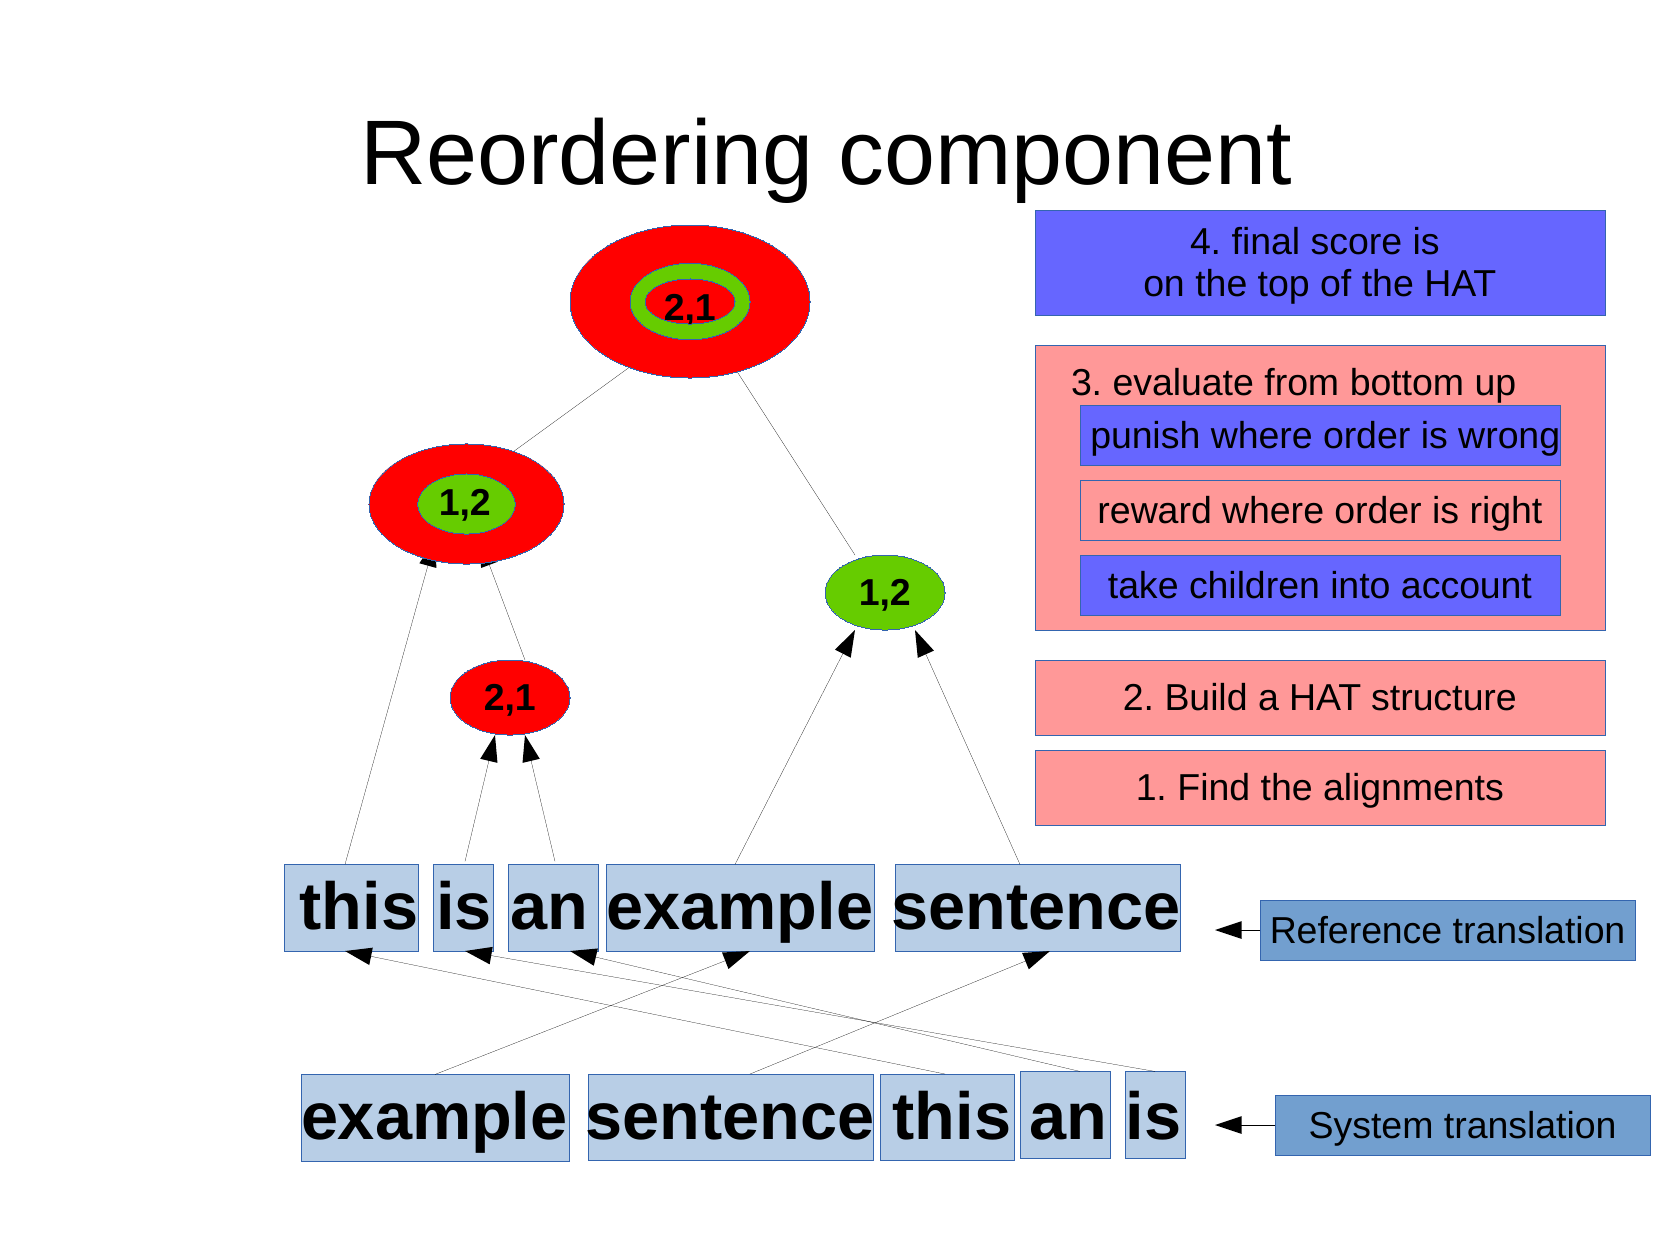

# Reordering component
4. final score is
on the top of the HAT
2,1
3. evaluate from bottom up
 punish where order is wrong
1,2
reward where order is right
1,2
take children into account
2,1
2. Build a HAT structure
1. Find the alignments
this is an example sentence
Reference translation
example sentence this an is
System translation